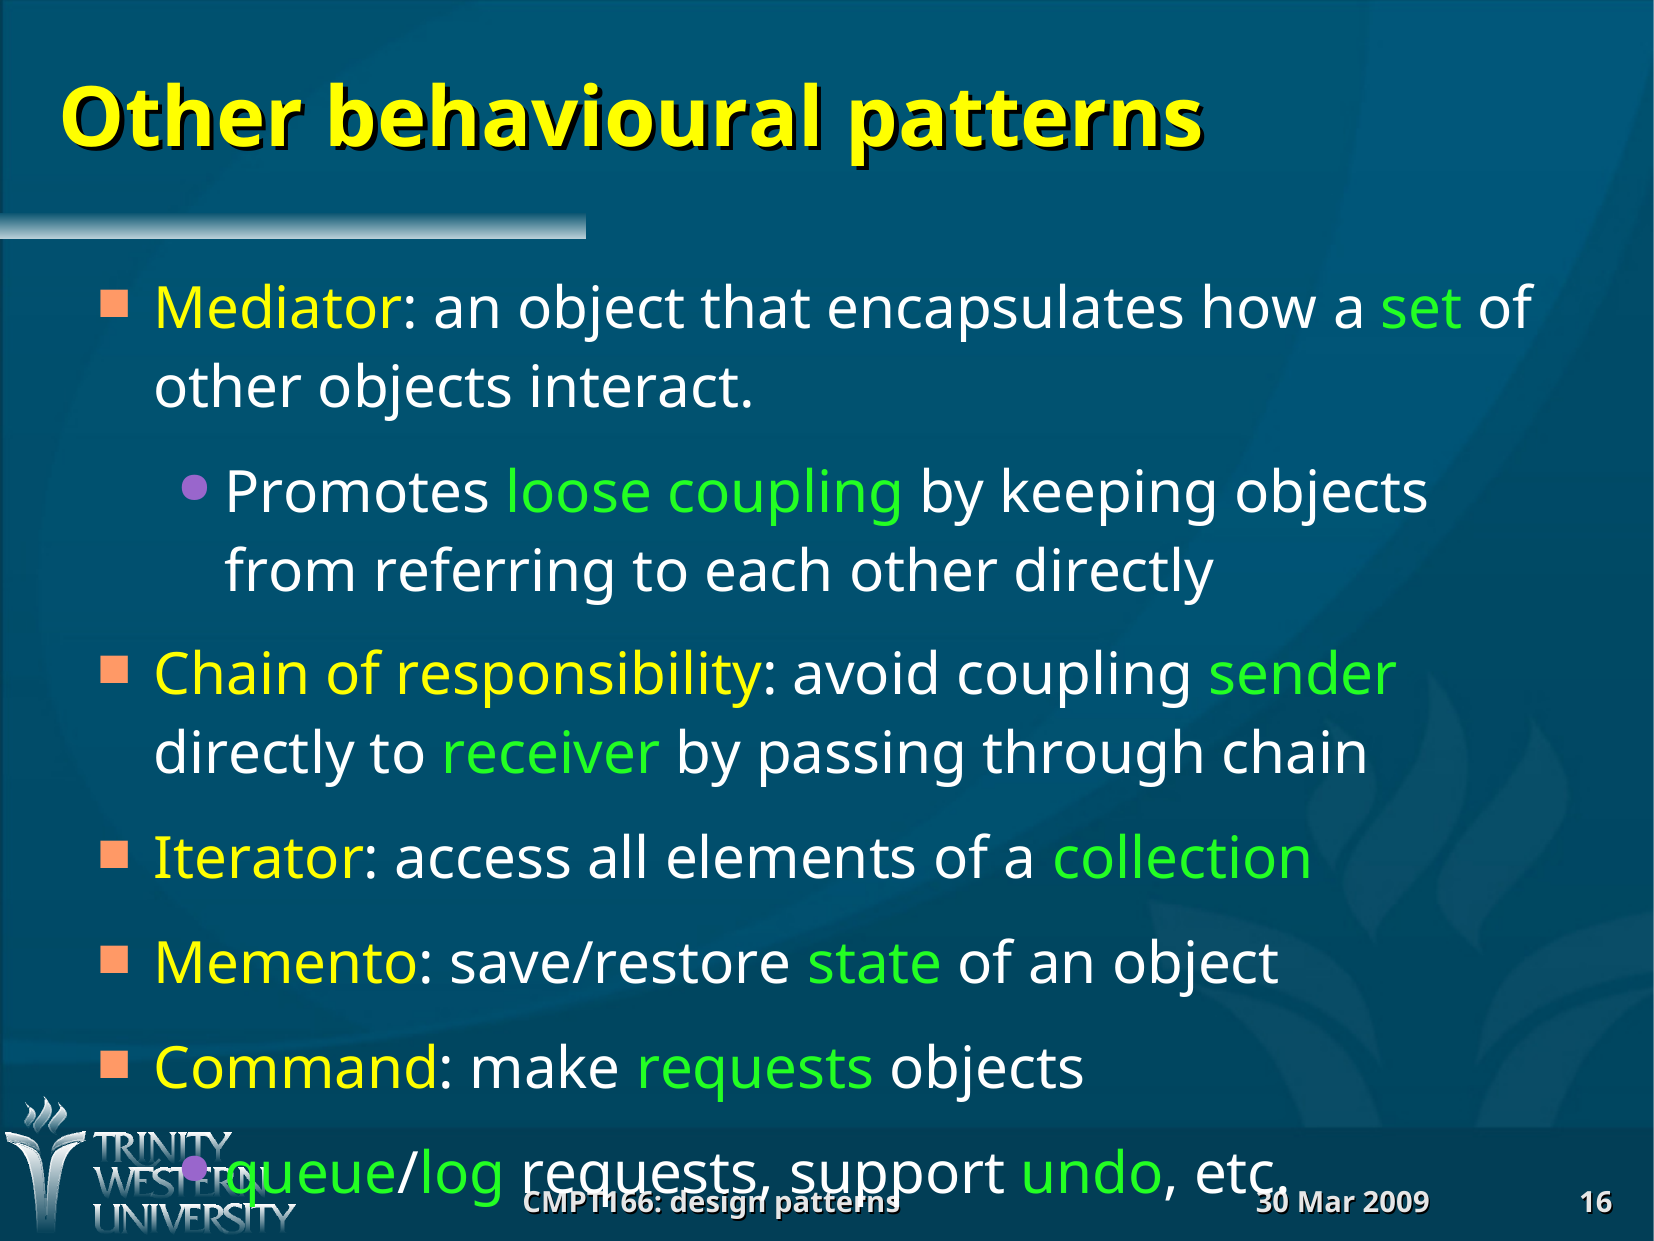

# Other behavioural patterns
Mediator: an object that encapsulates how a set of other objects interact.
Promotes loose coupling by keeping objects from referring to each other directly
Chain of responsibility: avoid coupling sender directly to receiver by passing through chain
Iterator: access all elements of a collection
Memento: save/restore state of an object
Command: make requests objects
queue/log requests, support undo, etc.
CMPT166: design patterns
30 Mar 2009
16